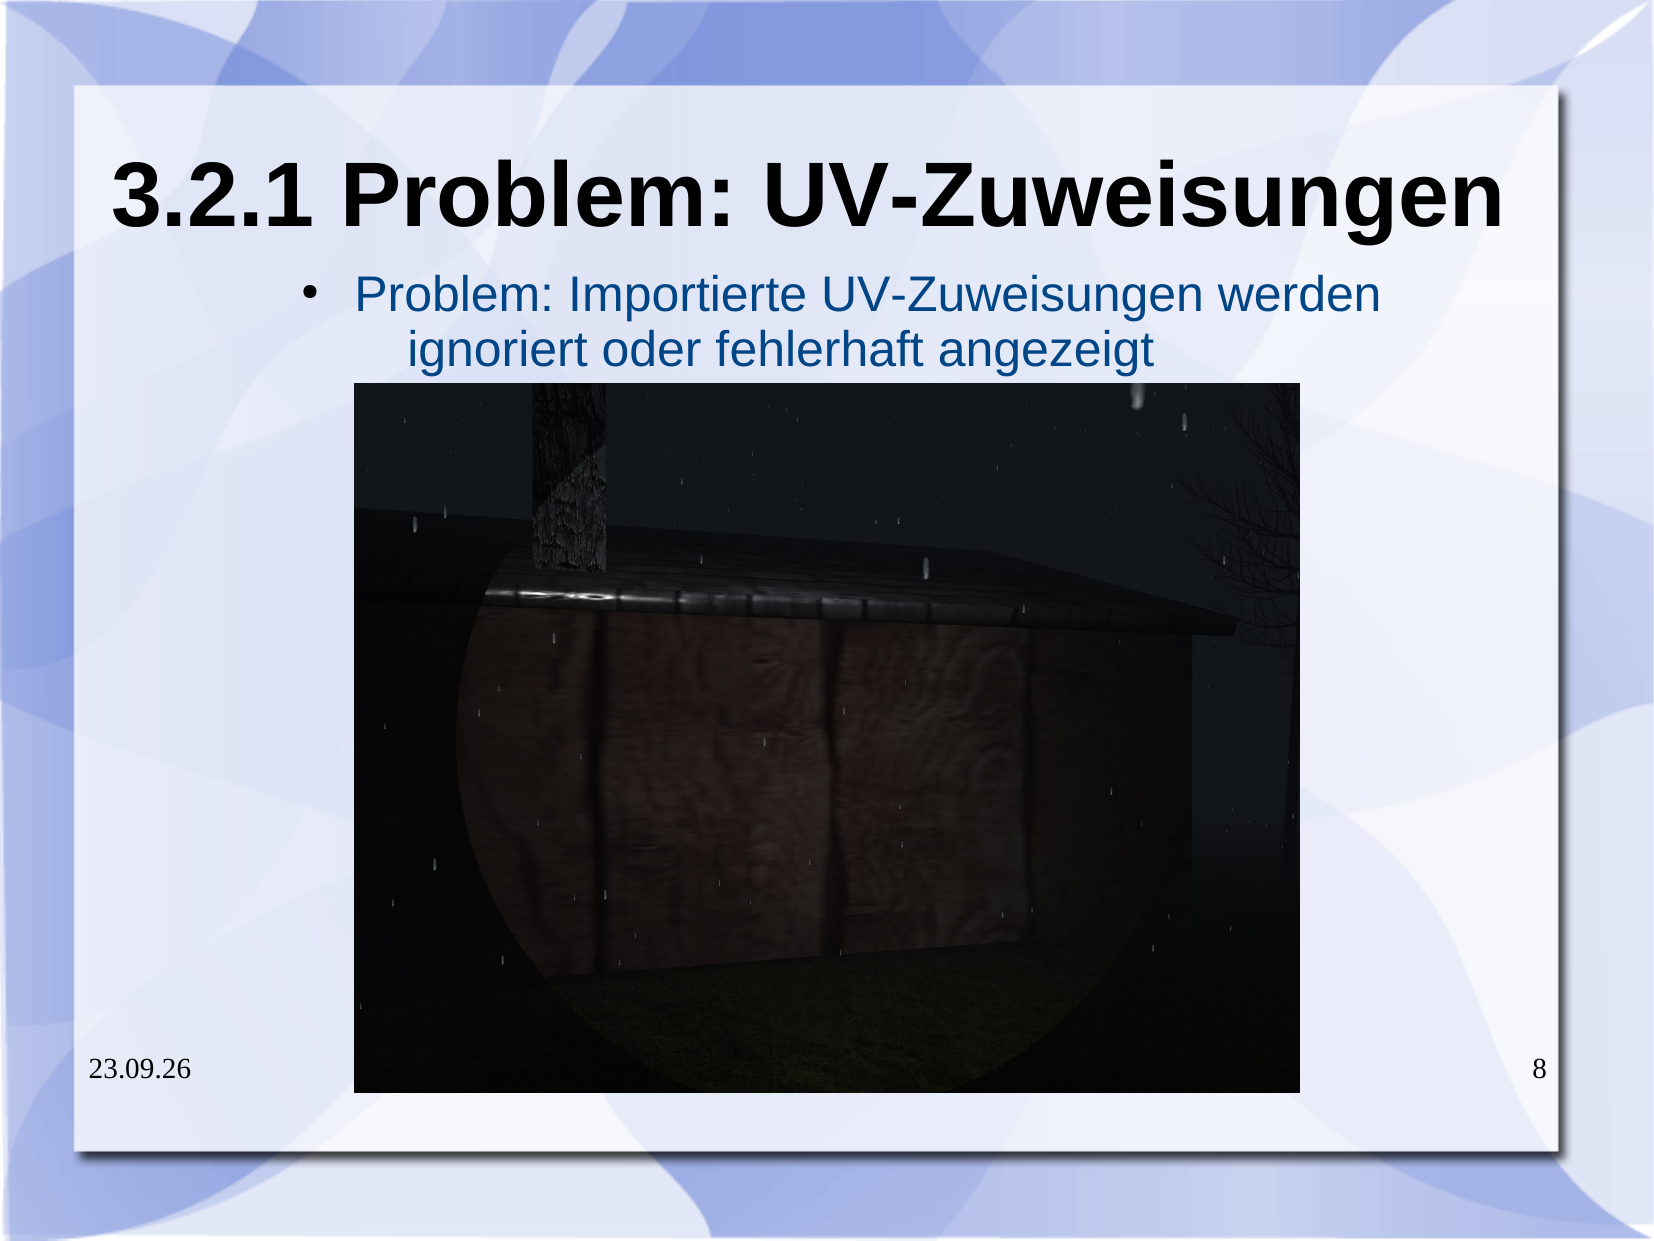

# 3.2.1 Problem: UV-Zuweisungen
Problem: Importierte UV-Zuweisungen werden ignoriert oder fehlerhaft angezeigt
8